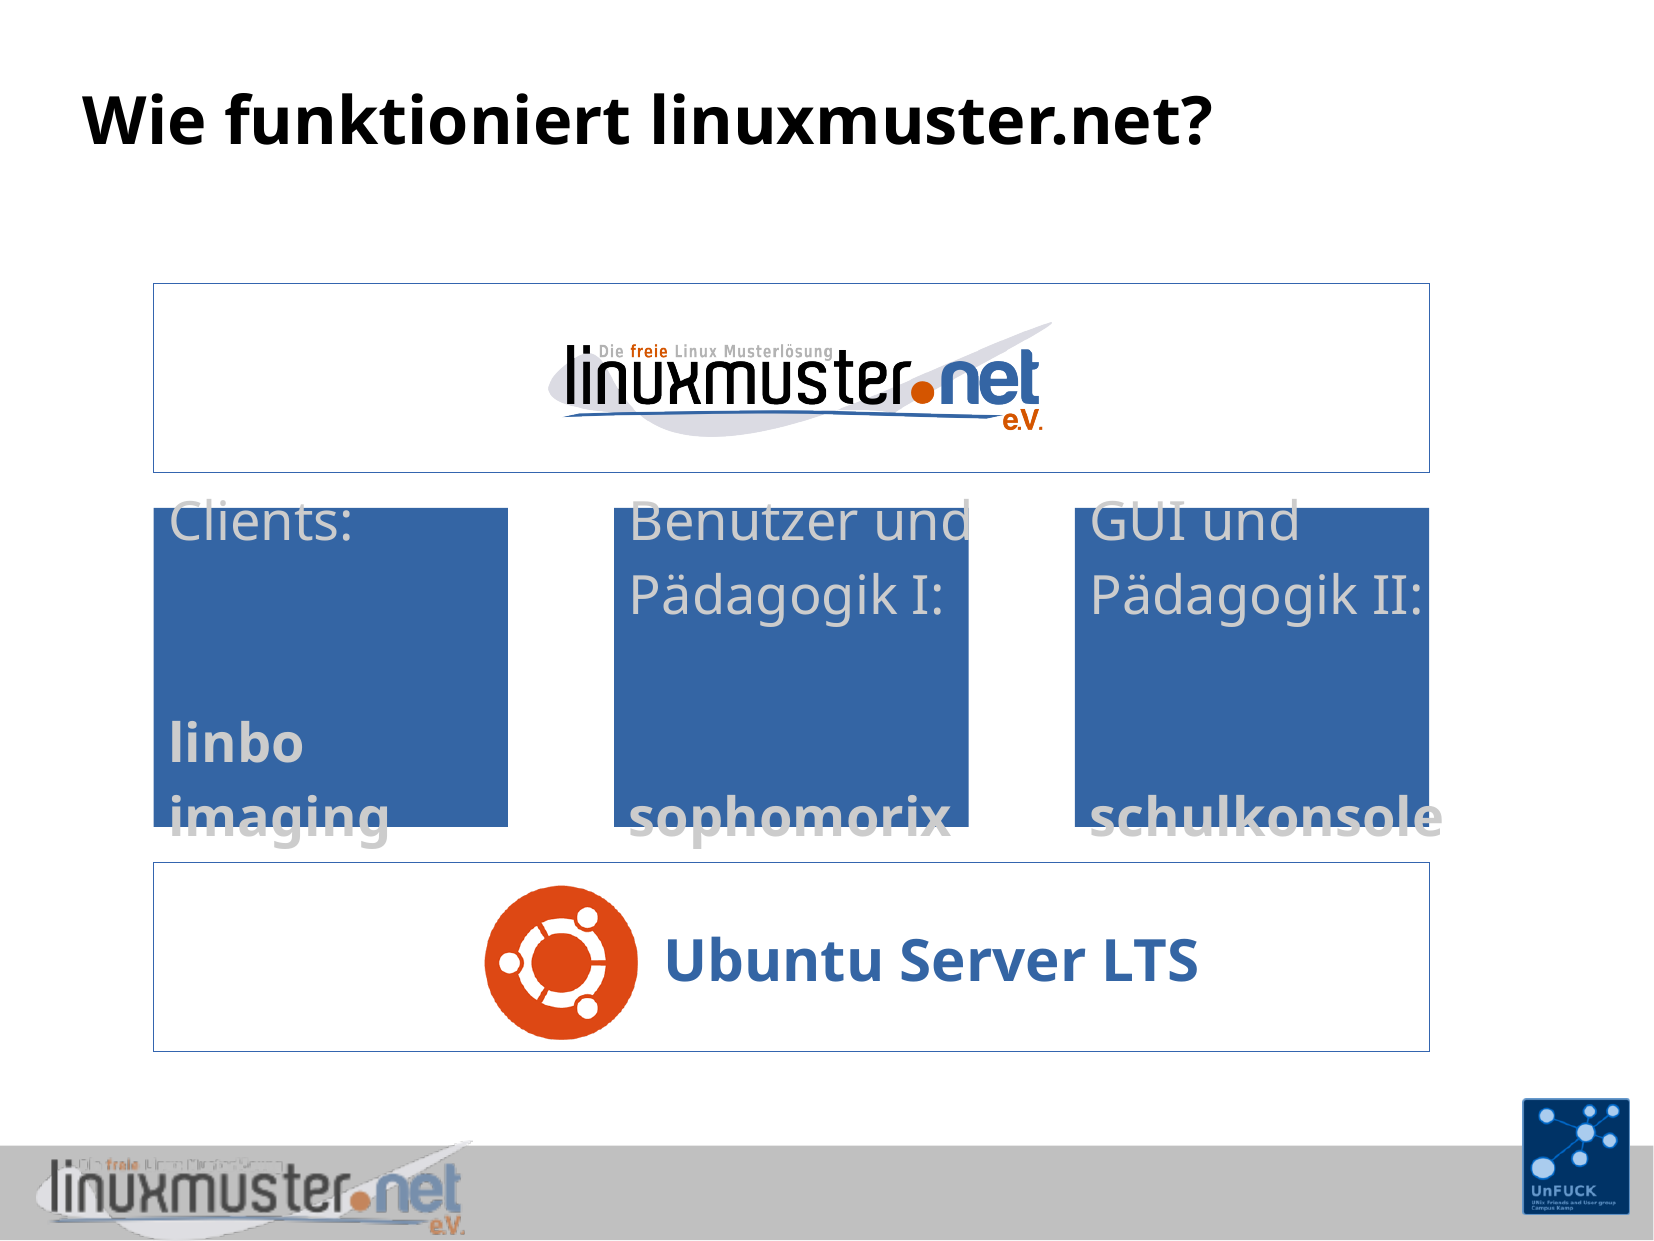

# Wie funktioniert linuxmuster.net?
Clients:
linbo
imaging
Benutzer und
Pädagogik I:
sophomorix
GUI und
Pädagogik II:
schulkonsole
Ubuntu Server LTS